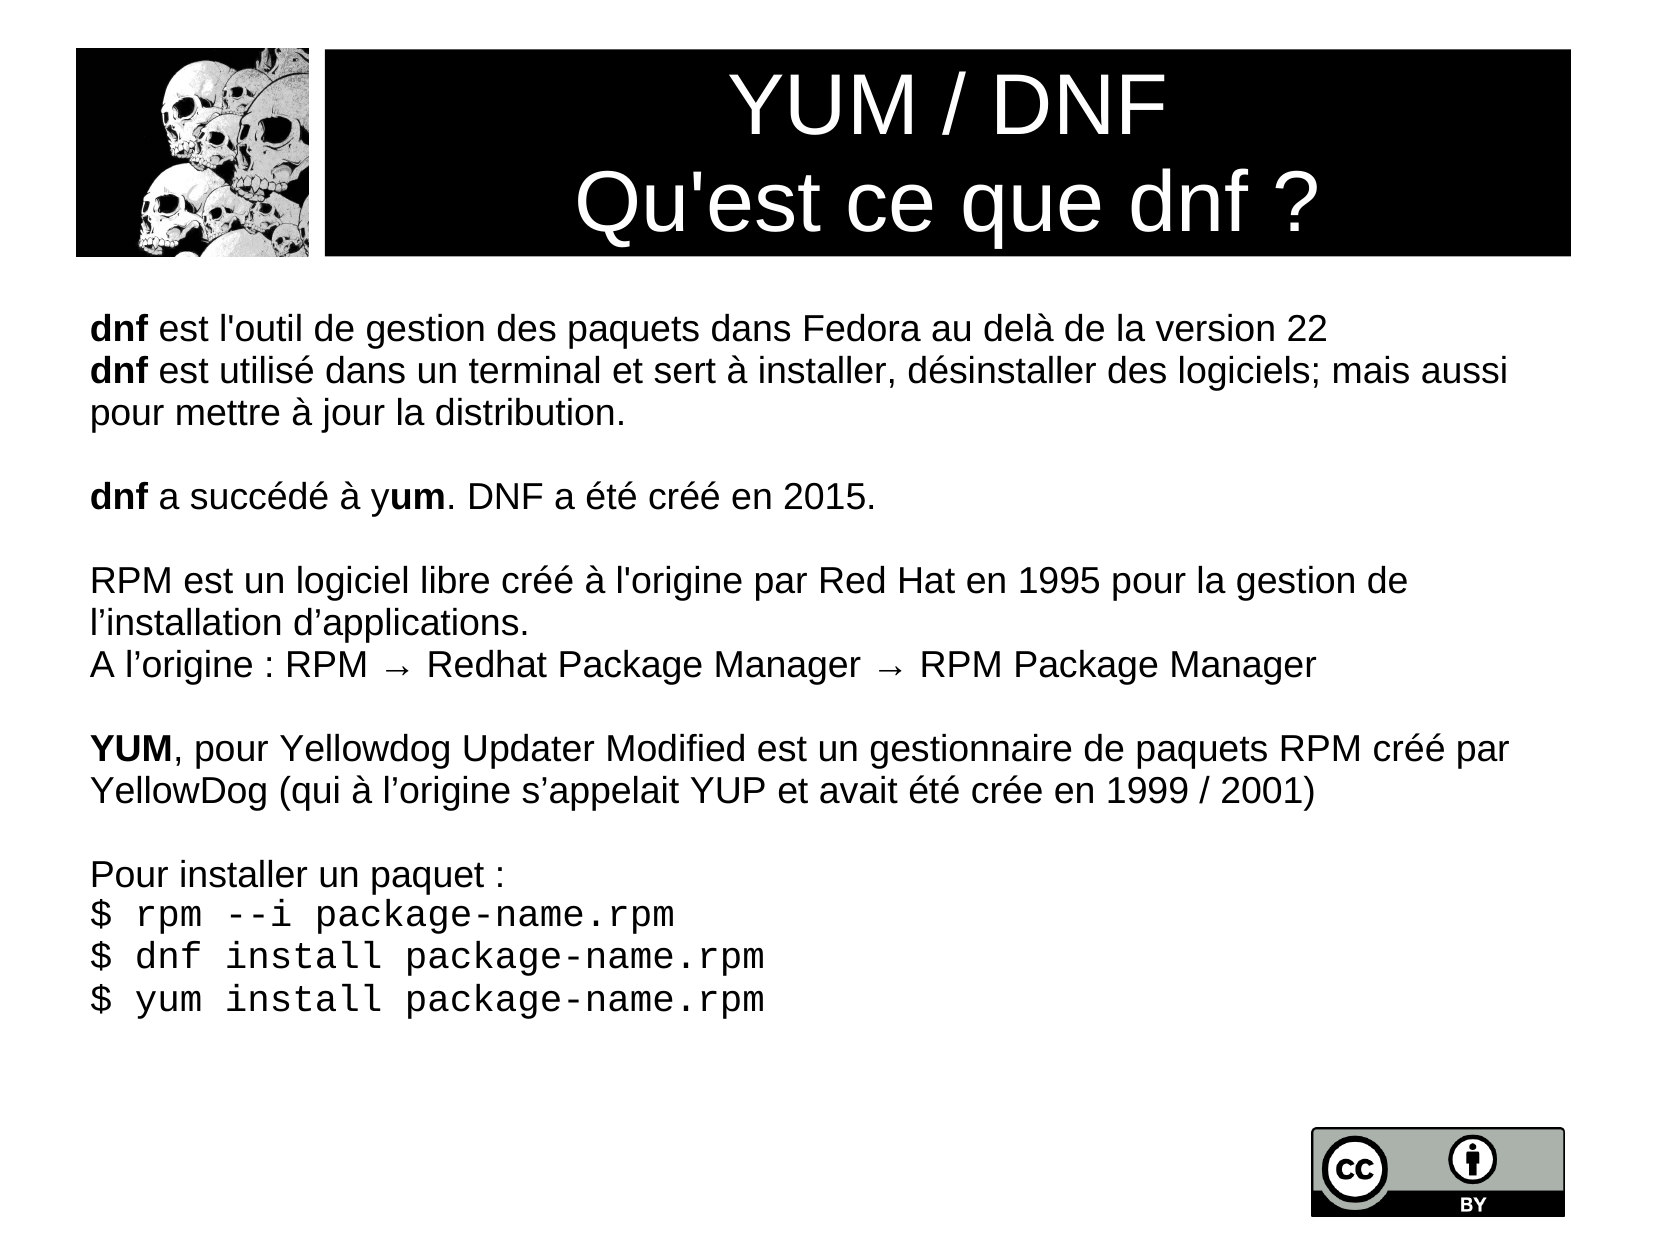

# YUM / DNF Qu'est ce que dnf ?
dnf est l'outil de gestion des paquets dans Fedora au delà de la version 22
dnf est utilisé dans un terminal et sert à installer, désinstaller des logiciels; mais aussi pour mettre à jour la distribution.
dnf a succédé à yum. DNF a été créé en 2015.
RPM est un logiciel libre créé à l'origine par Red Hat en 1995 pour la gestion de l’installation d’applications.
A l’origine : RPM → Redhat Package Manager → RPM Package Manager
YUM, pour Yellowdog Updater Modified est un gestionnaire de paquets RPM créé par YellowDog (qui à l’origine s’appelait YUP et avait été crée en 1999 / 2001)
Pour installer un paquet :
$ rpm --i package-name.rpm
$ dnf install package-name.rpm
$ yum install package-name.rpm